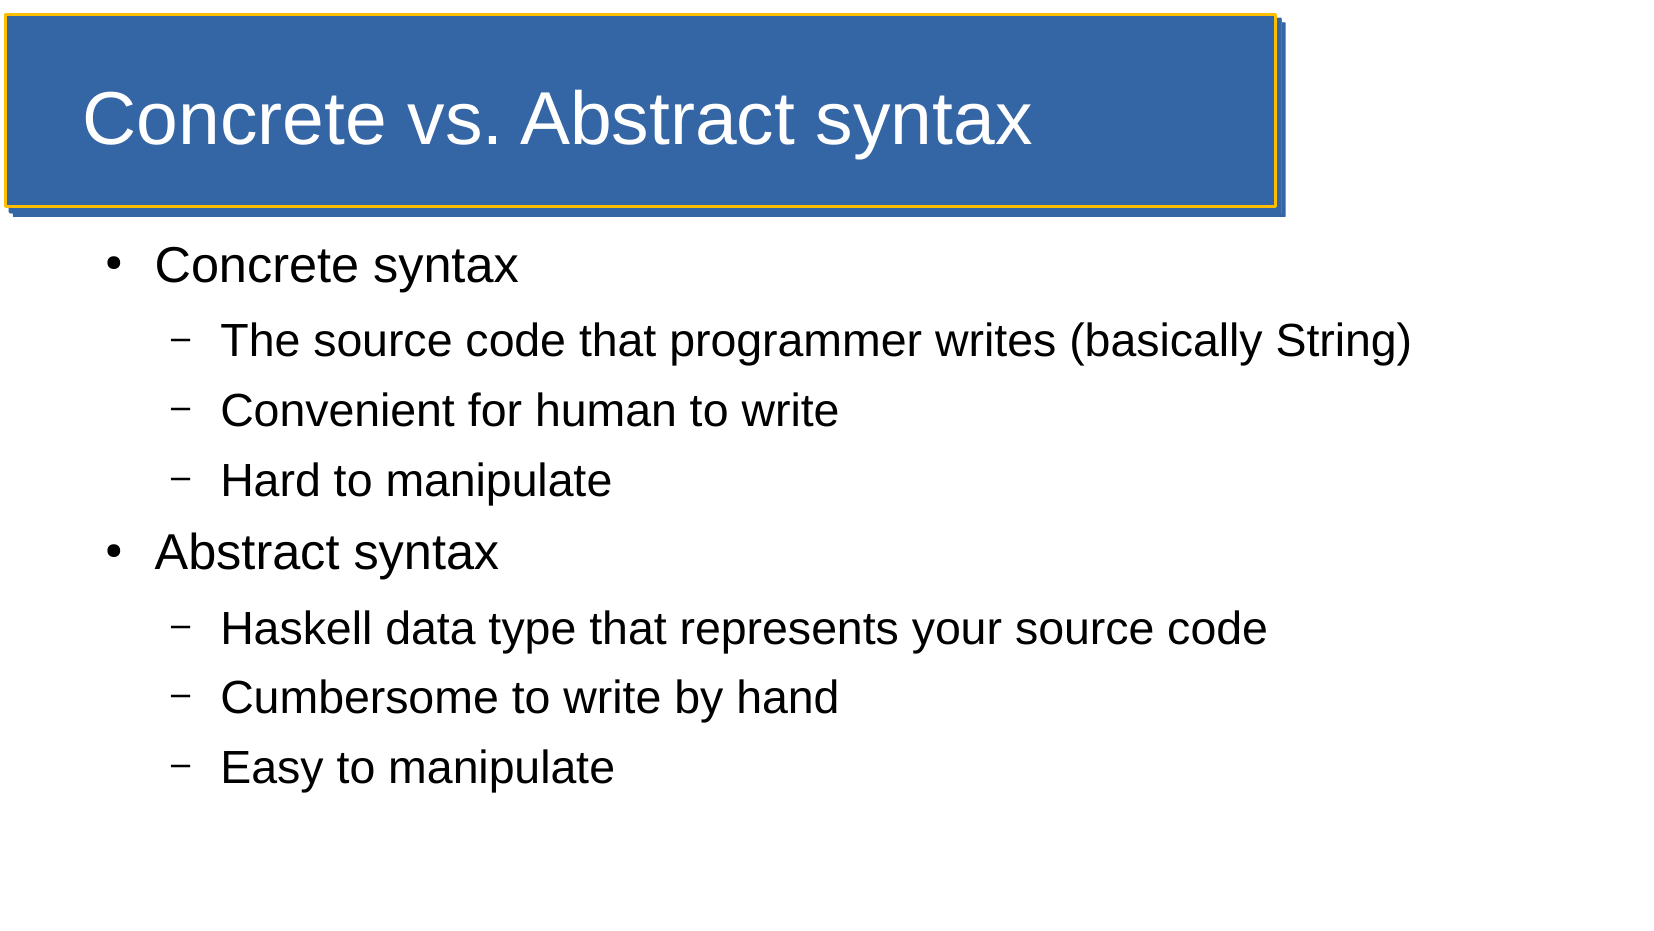

# Concrete vs. Abstract syntax
Concrete syntax
The source code that programmer writes (basically String)
Convenient for human to write
Hard to manipulate
Abstract syntax
Haskell data type that represents your source code
Cumbersome to write by hand
Easy to manipulate